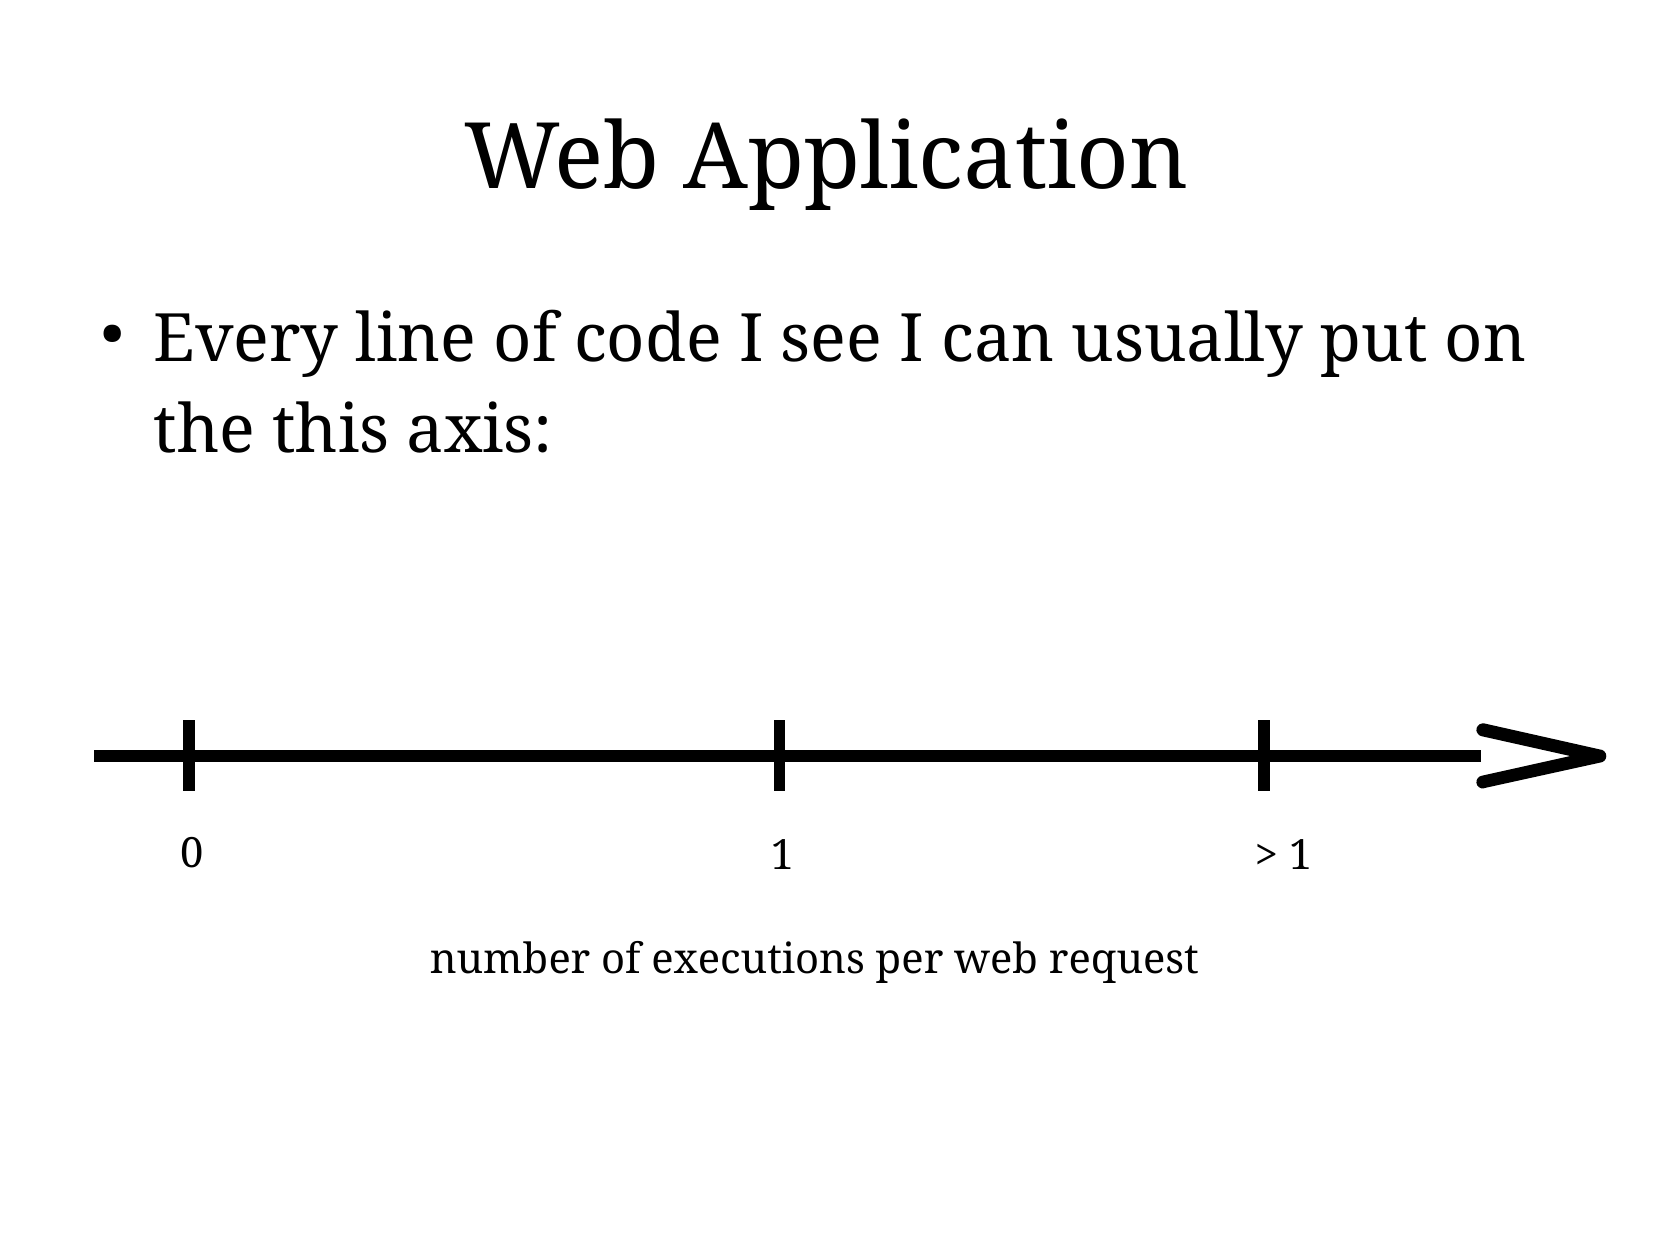

# Web Application
Every line of code I see I can usually put on the this axis:
0
1
> 1
number of executions per web request